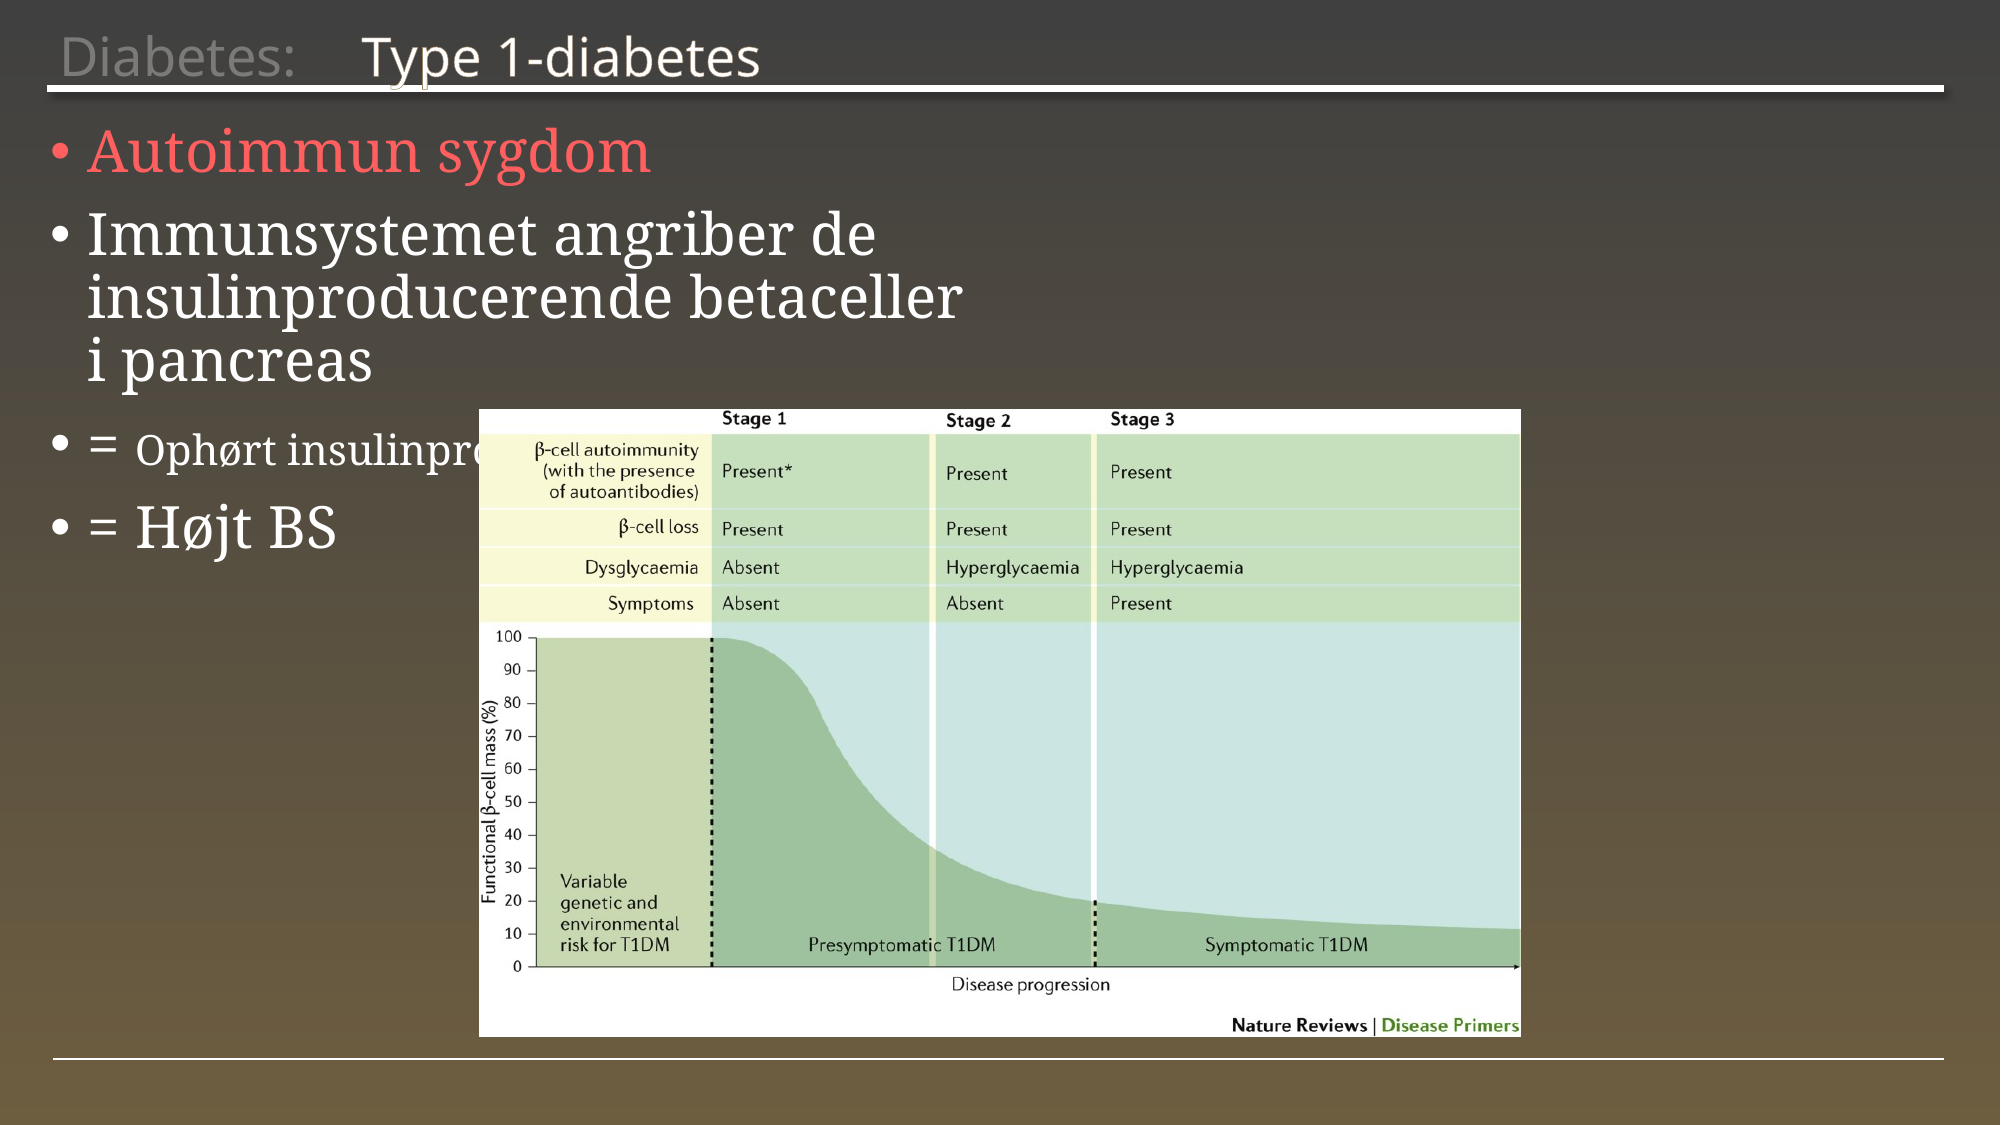

# Diabetes:
Type 1-diabetes
Autoimmun sygdom
Immunsystemet angriber de insulinproducerende betaceller i pancreas
= Ophørt insulinproduktion (sker gradvist)
= Højt BS